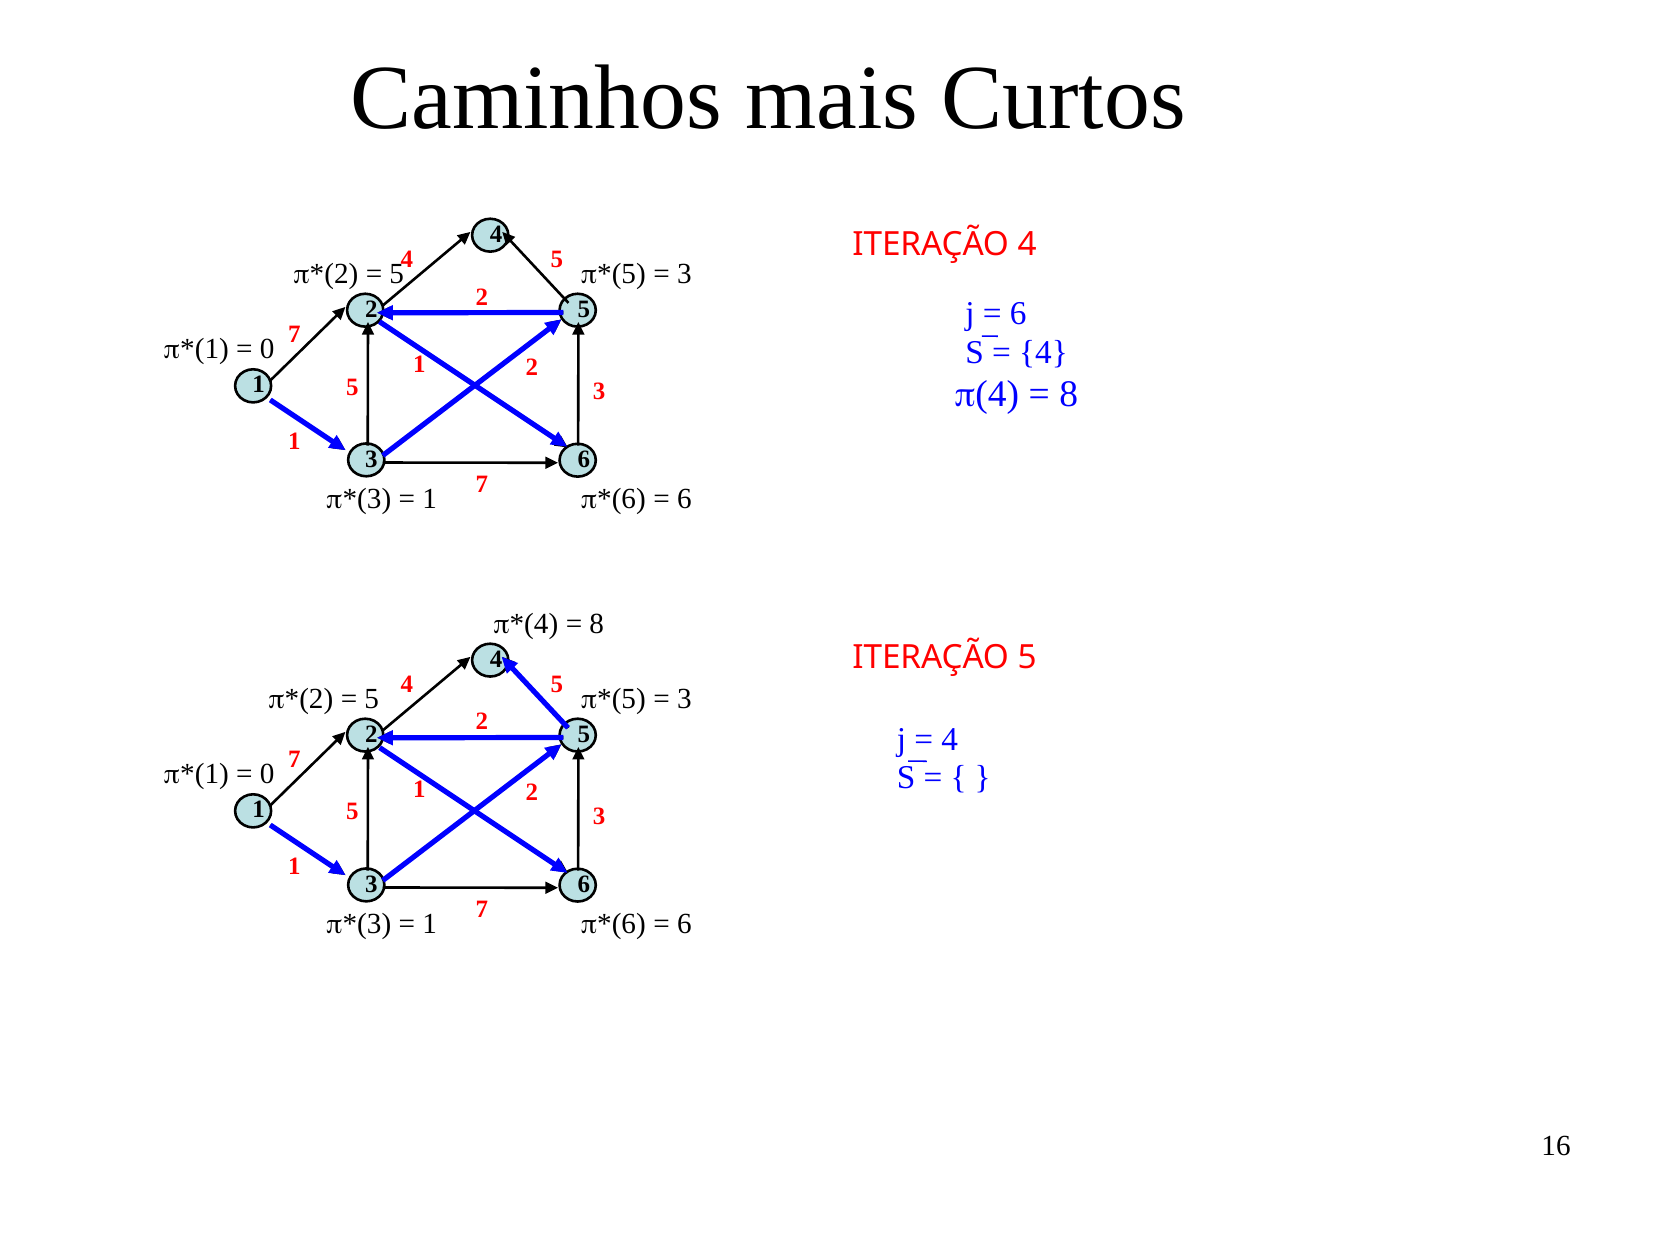

# Caminhos mais Curtos
4
4
5
*(2) = 5
*(5) = 3
2
2
5
7
*(1) = 0
1
2
1
5
3
1
3
6
7
*(3) = 1
*(6) = 6
ITERAÇÃO 4
j = 6
S = {4}
(4) = 8
*(4) = 8
4
4
5
*(2) = 5
*(5) = 3
2
2
5
7
*(1) = 0
1
2
1
5
3
1
3
6
7
*(3) = 1
*(6) = 6
ITERAÇÃO 5
j = 4
S = { }
16